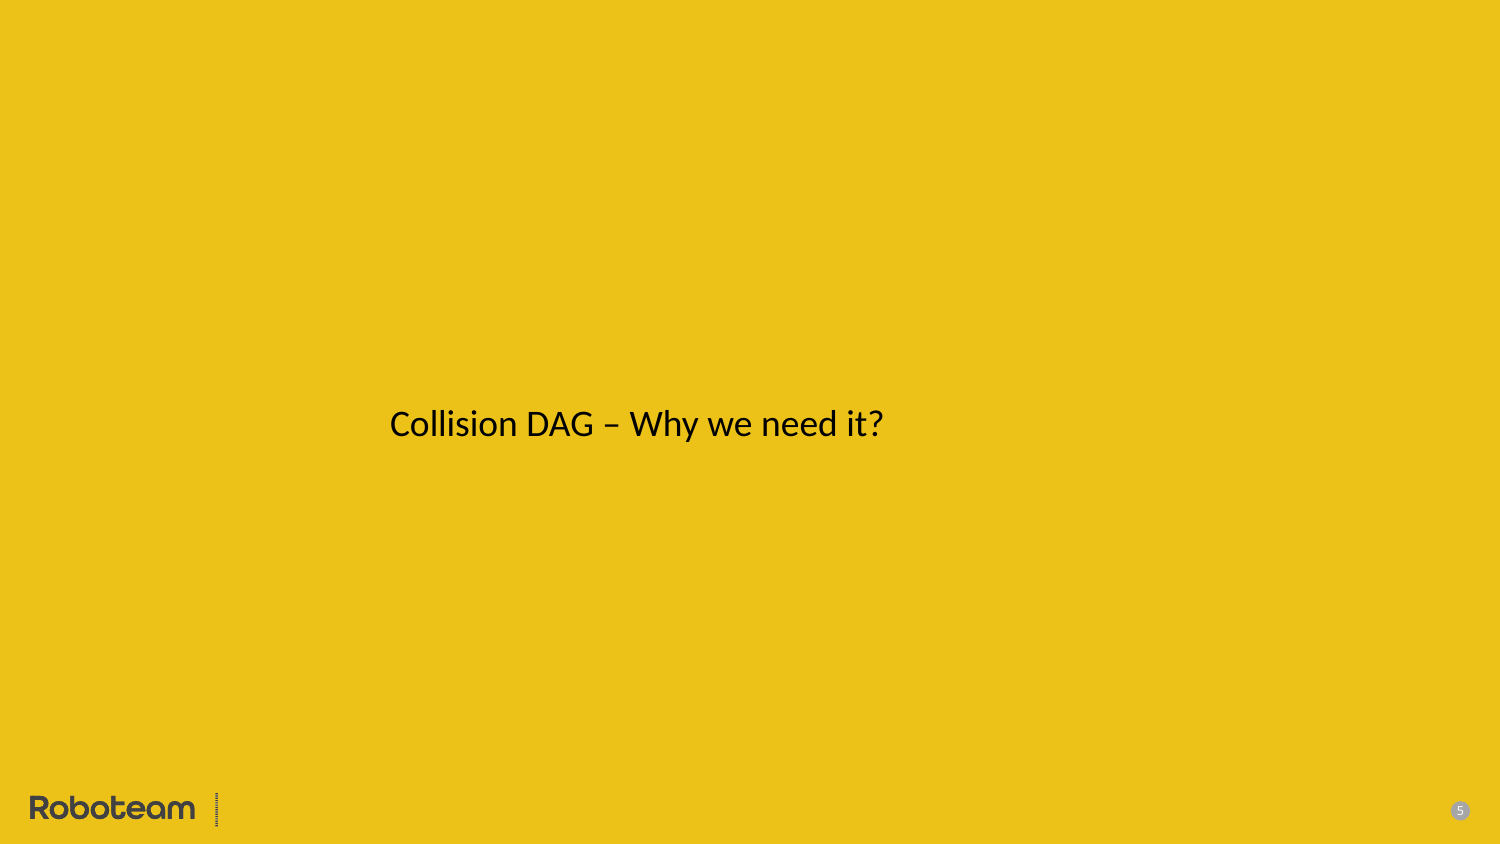

# Collision DAG – Why we need it?